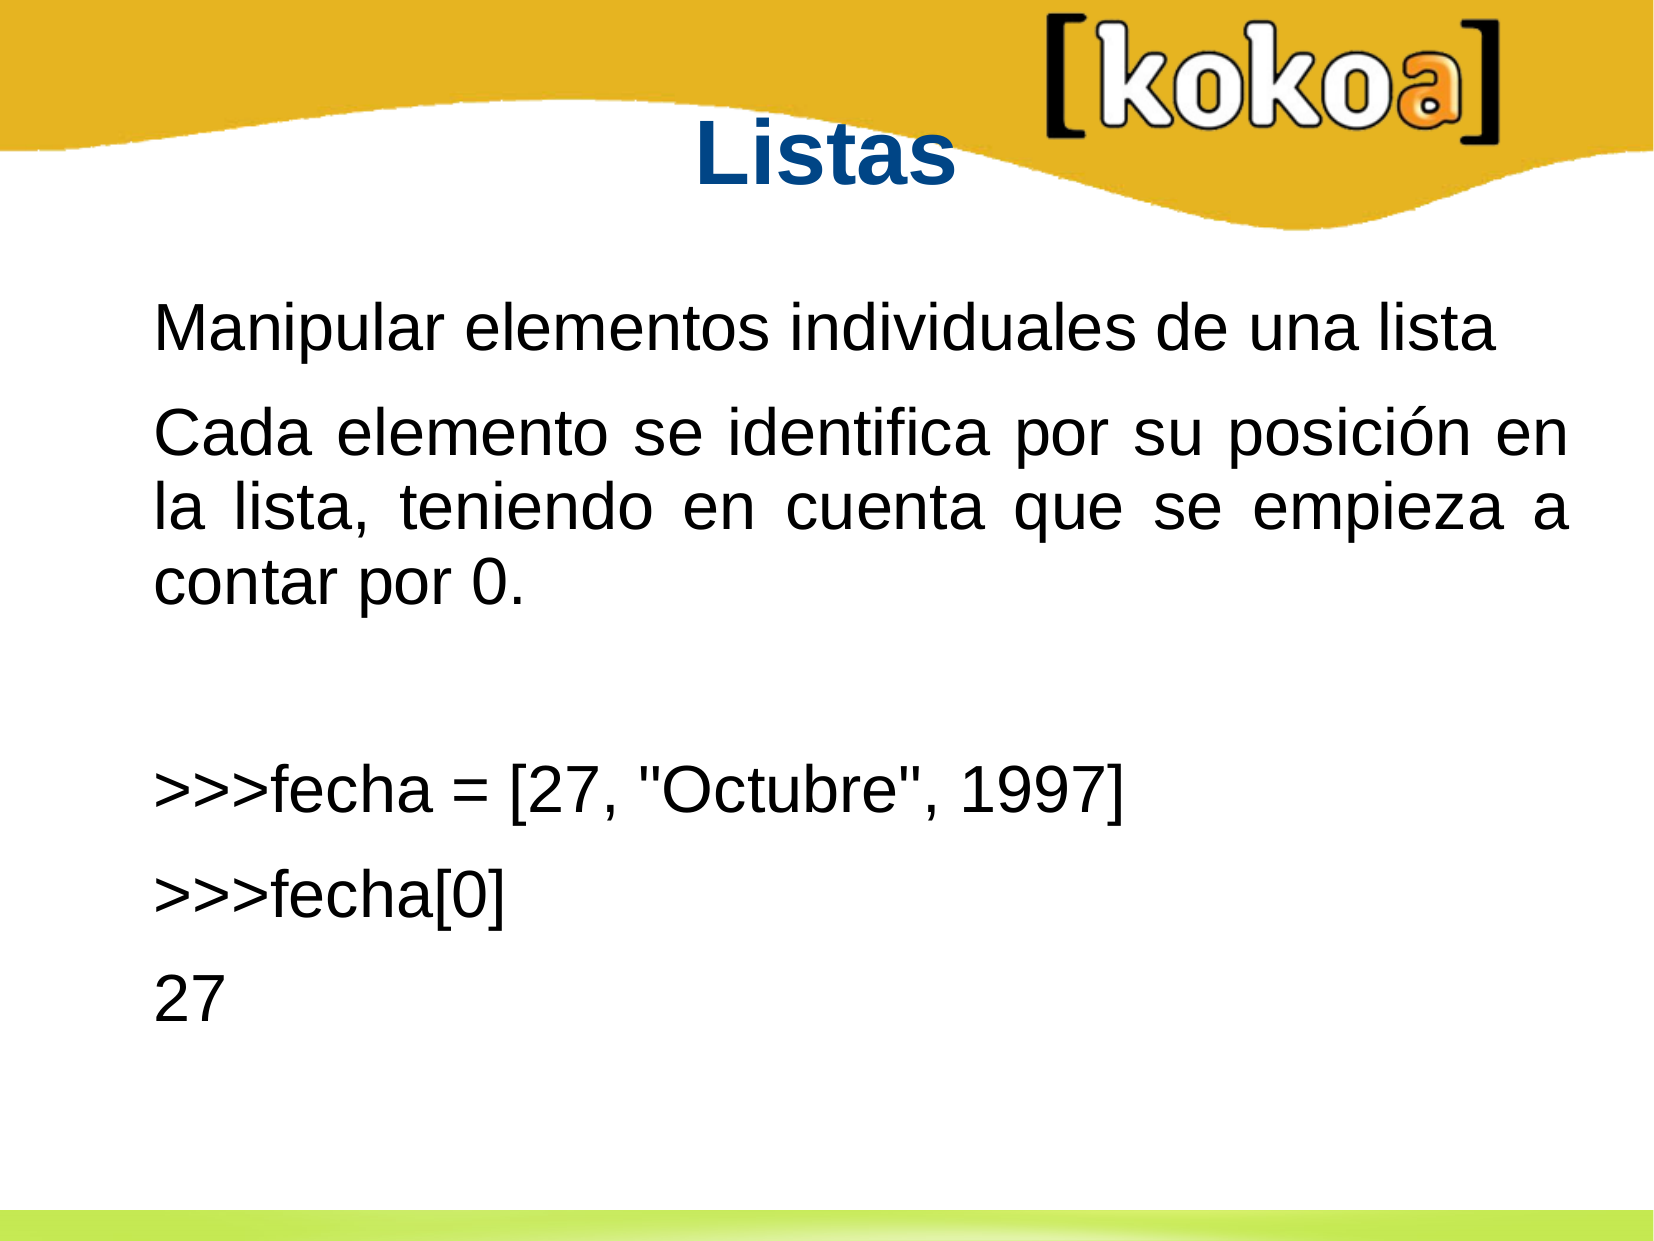

# Listas
Manipular elementos individuales de una lista
Cada elemento se identifica por su posición en la lista, teniendo en cuenta que se empieza a contar por 0.
>>>fecha = [27, "Octubre", 1997]
>>>fecha[0]
27